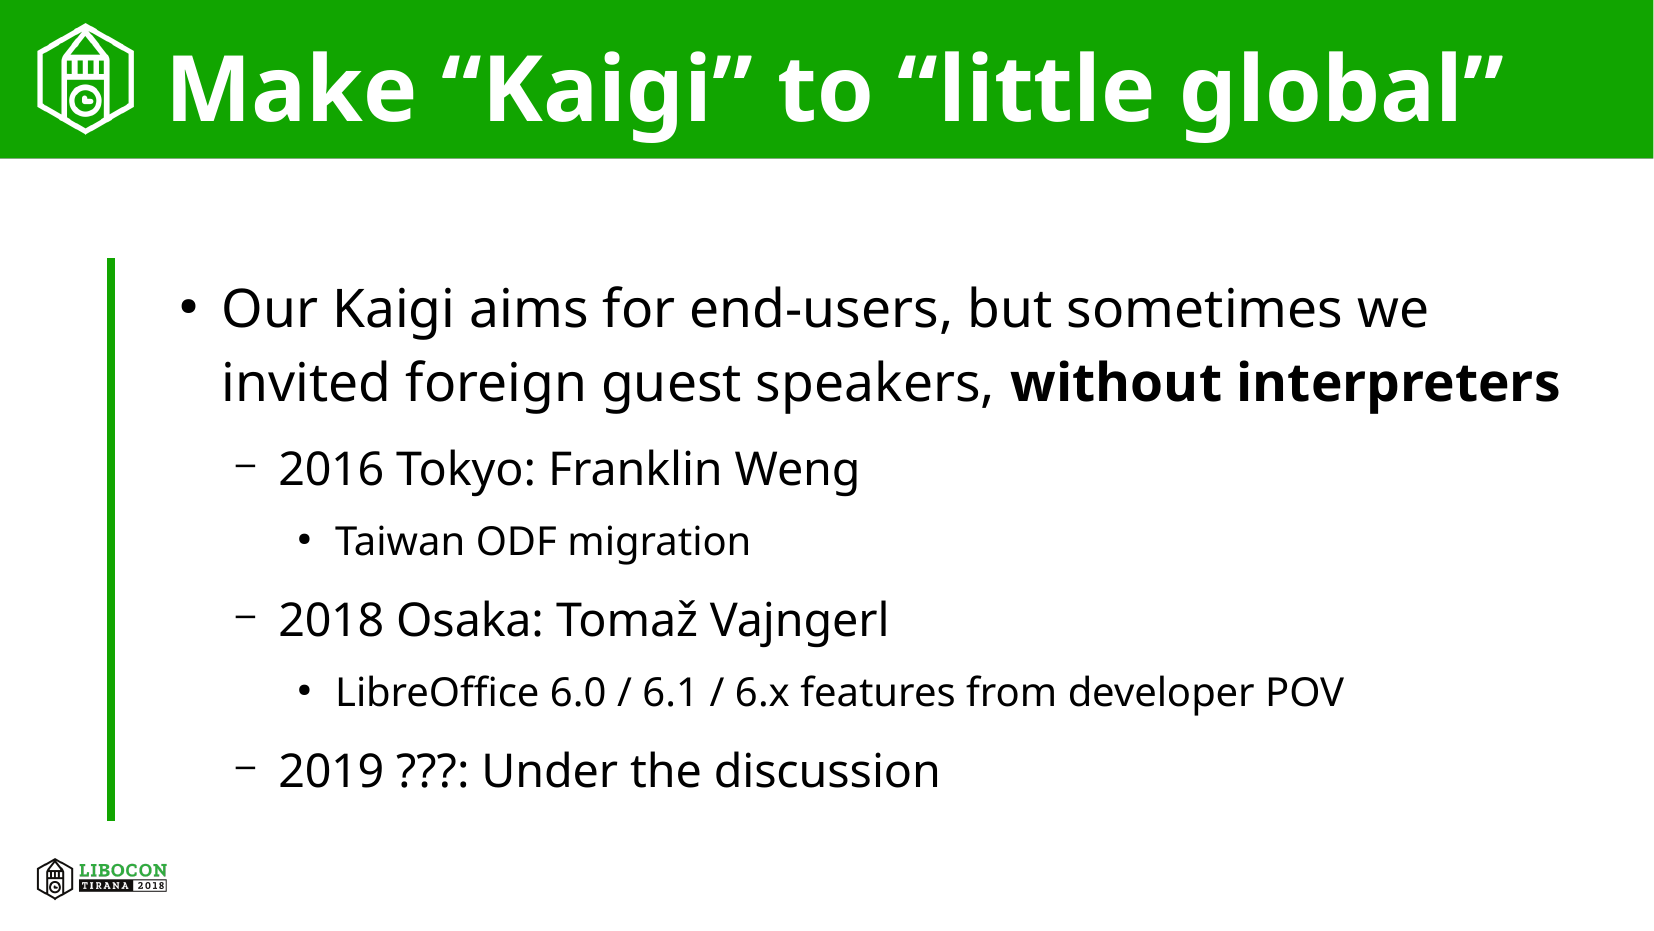

# Make “Kaigi” to “little global”
Our Kaigi aims for end-users, but sometimes we invited foreign guest speakers, without interpreters
2016 Tokyo: Franklin Weng
Taiwan ODF migration
2018 Osaka: Tomaž Vajngerl
LibreOffice 6.0 / 6.1 / 6.x features from developer POV
2019 ???: Under the discussion